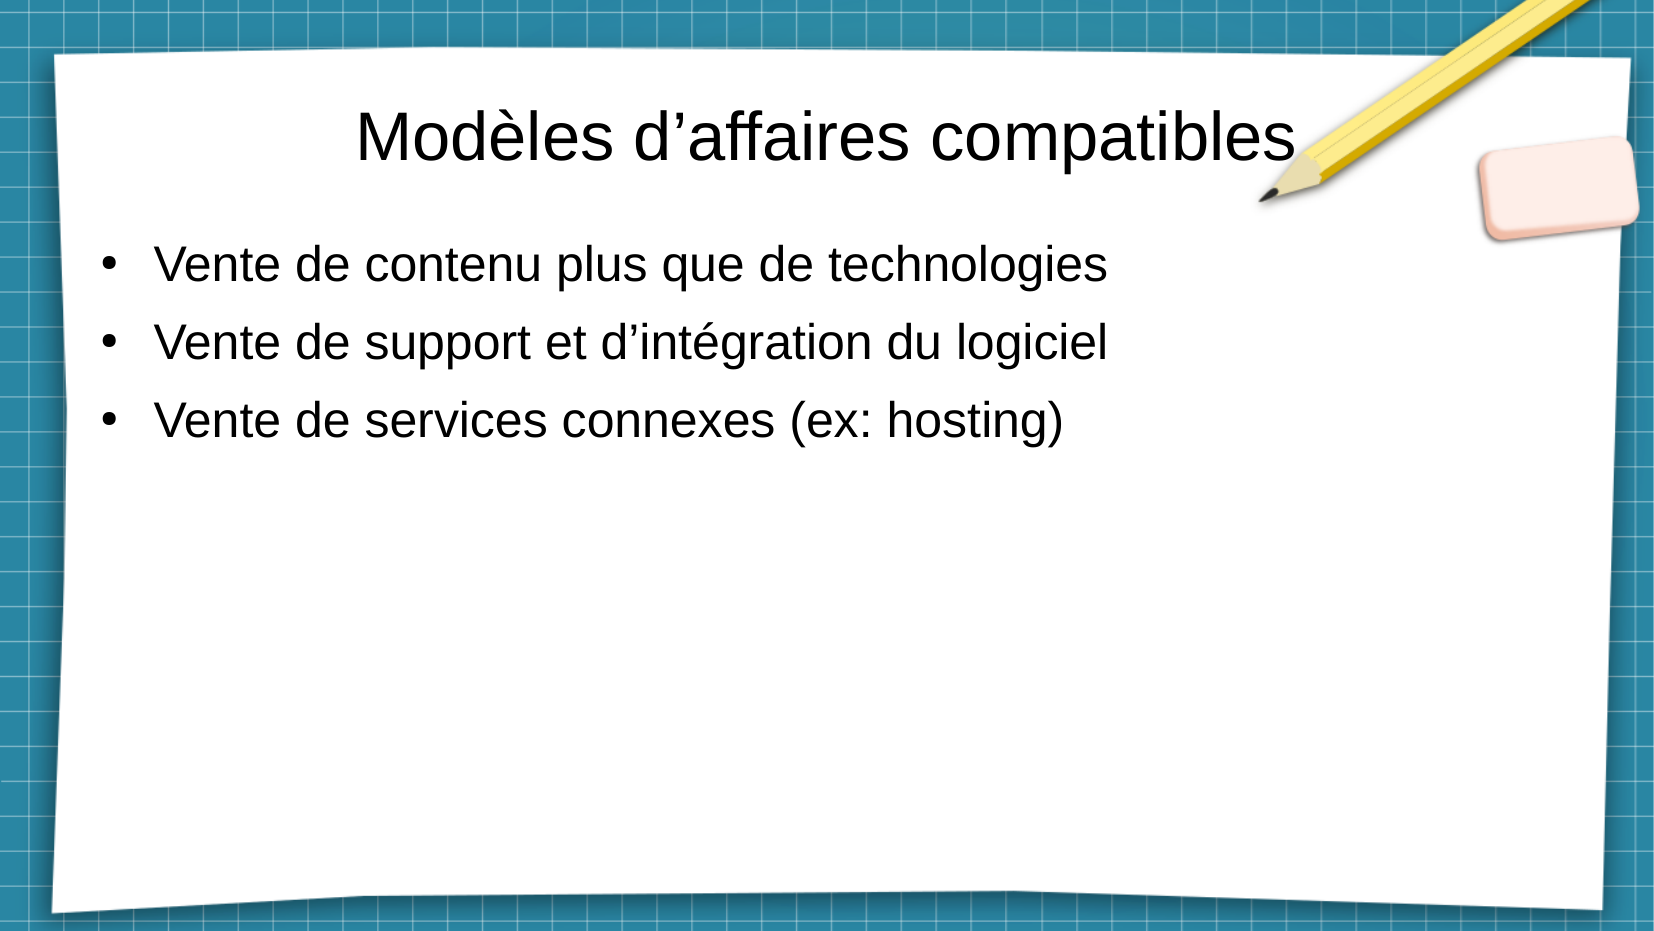

# Modèles d’affaires compatibles
Vente de contenu plus que de technologies
Vente de support et d’intégration du logiciel
Vente de services connexes (ex: hosting)